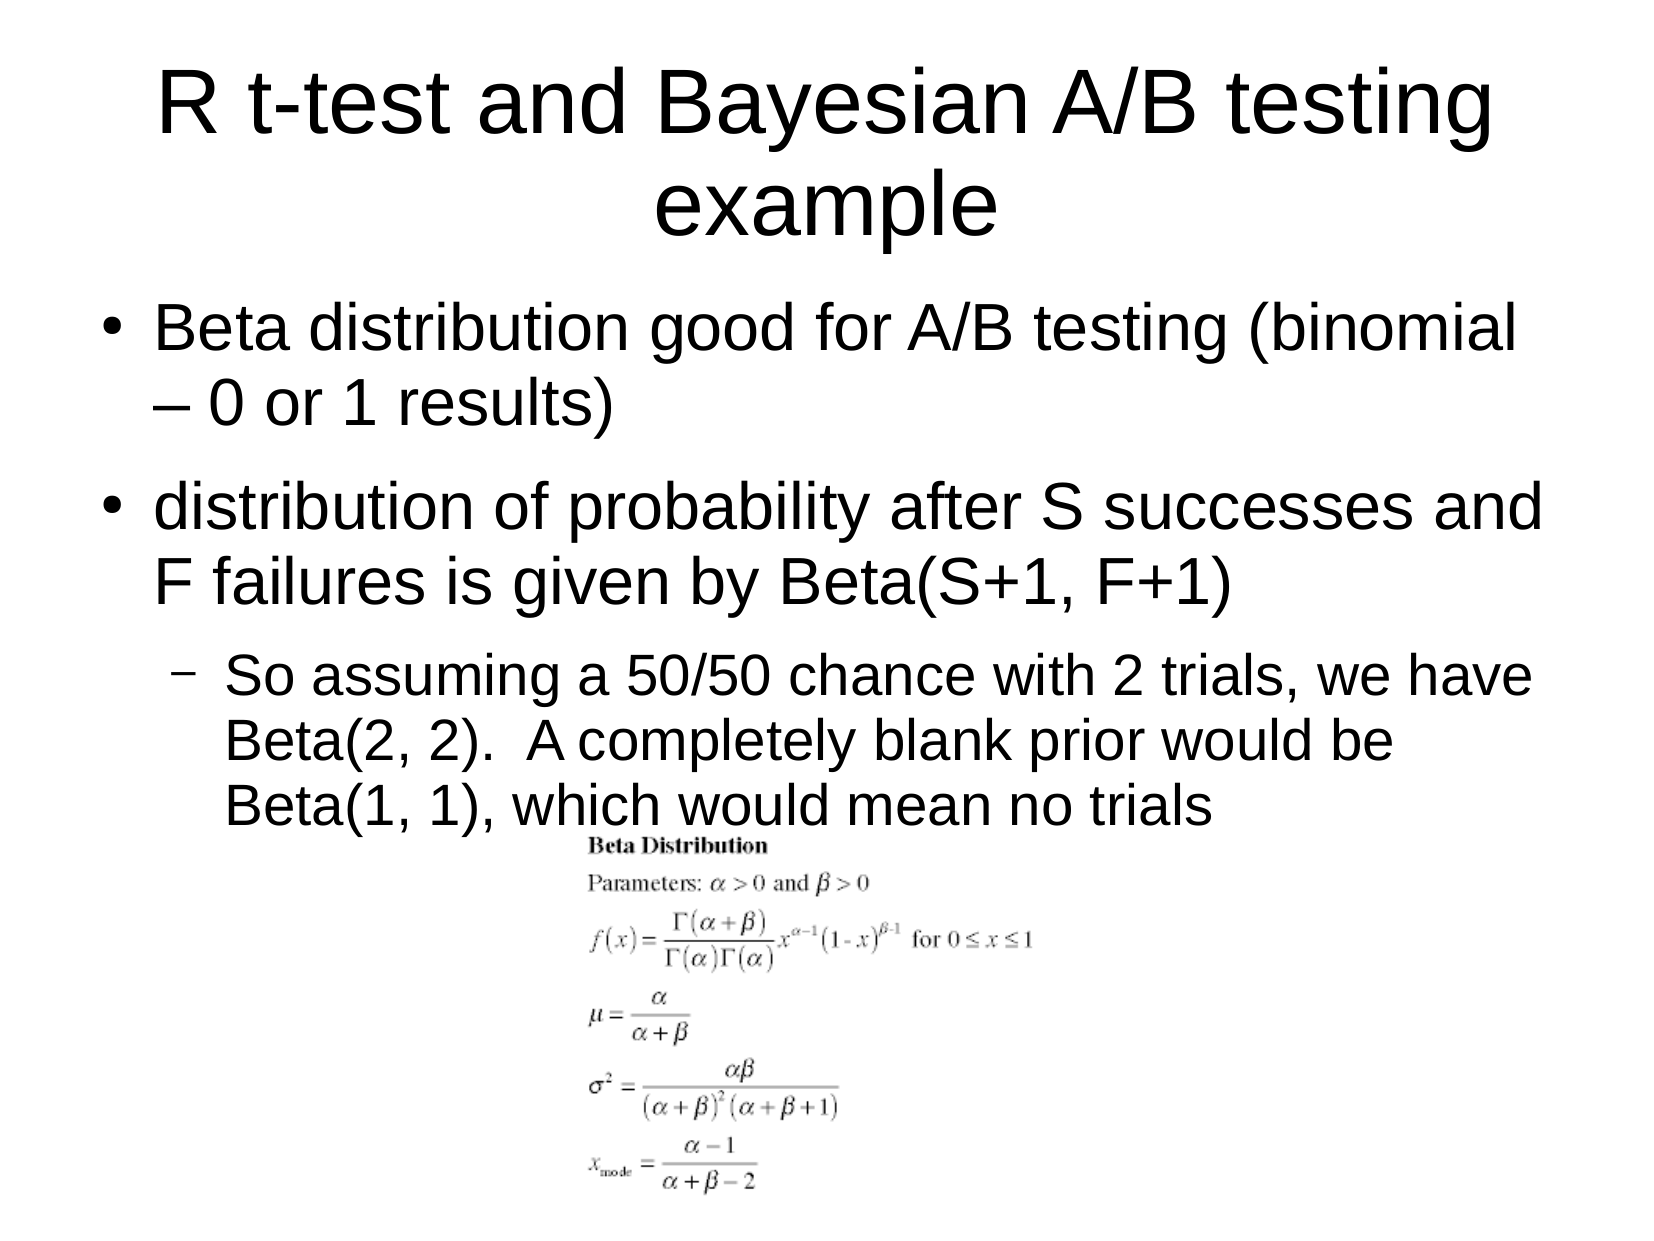

# R t-test and Bayesian A/B testing example
Beta distribution good for A/B testing (binomial – 0 or 1 results)
distribution of probability after S successes and F failures is given by Beta(S+1, F+1)
So assuming a 50/50 chance with 2 trials, we have Beta(2, 2). A completely blank prior would be Beta(1, 1), which would mean no trials